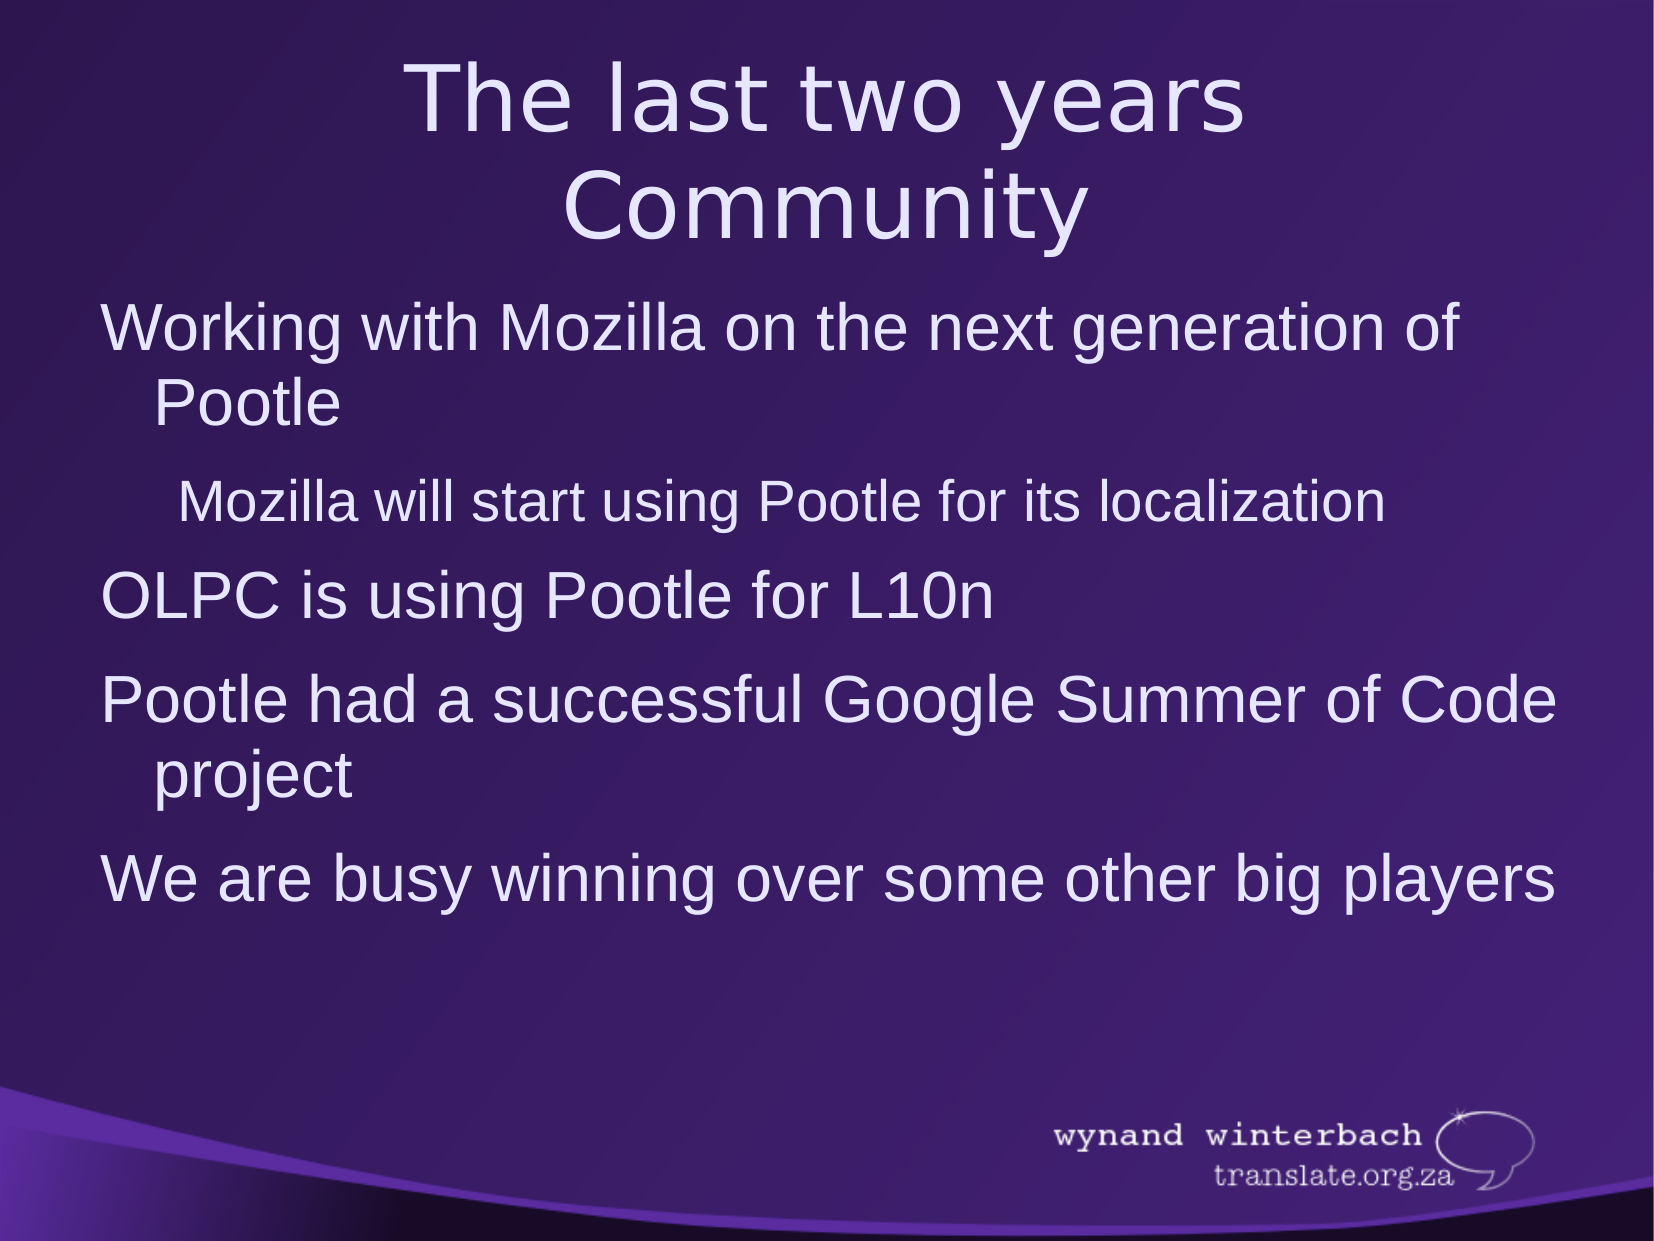

# The last two years Community
Working with Mozilla on the next generation of Pootle
Mozilla will start using Pootle for its localization
OLPC is using Pootle for L10n
Pootle had a successful Google Summer of Code project
We are busy winning over some other big players